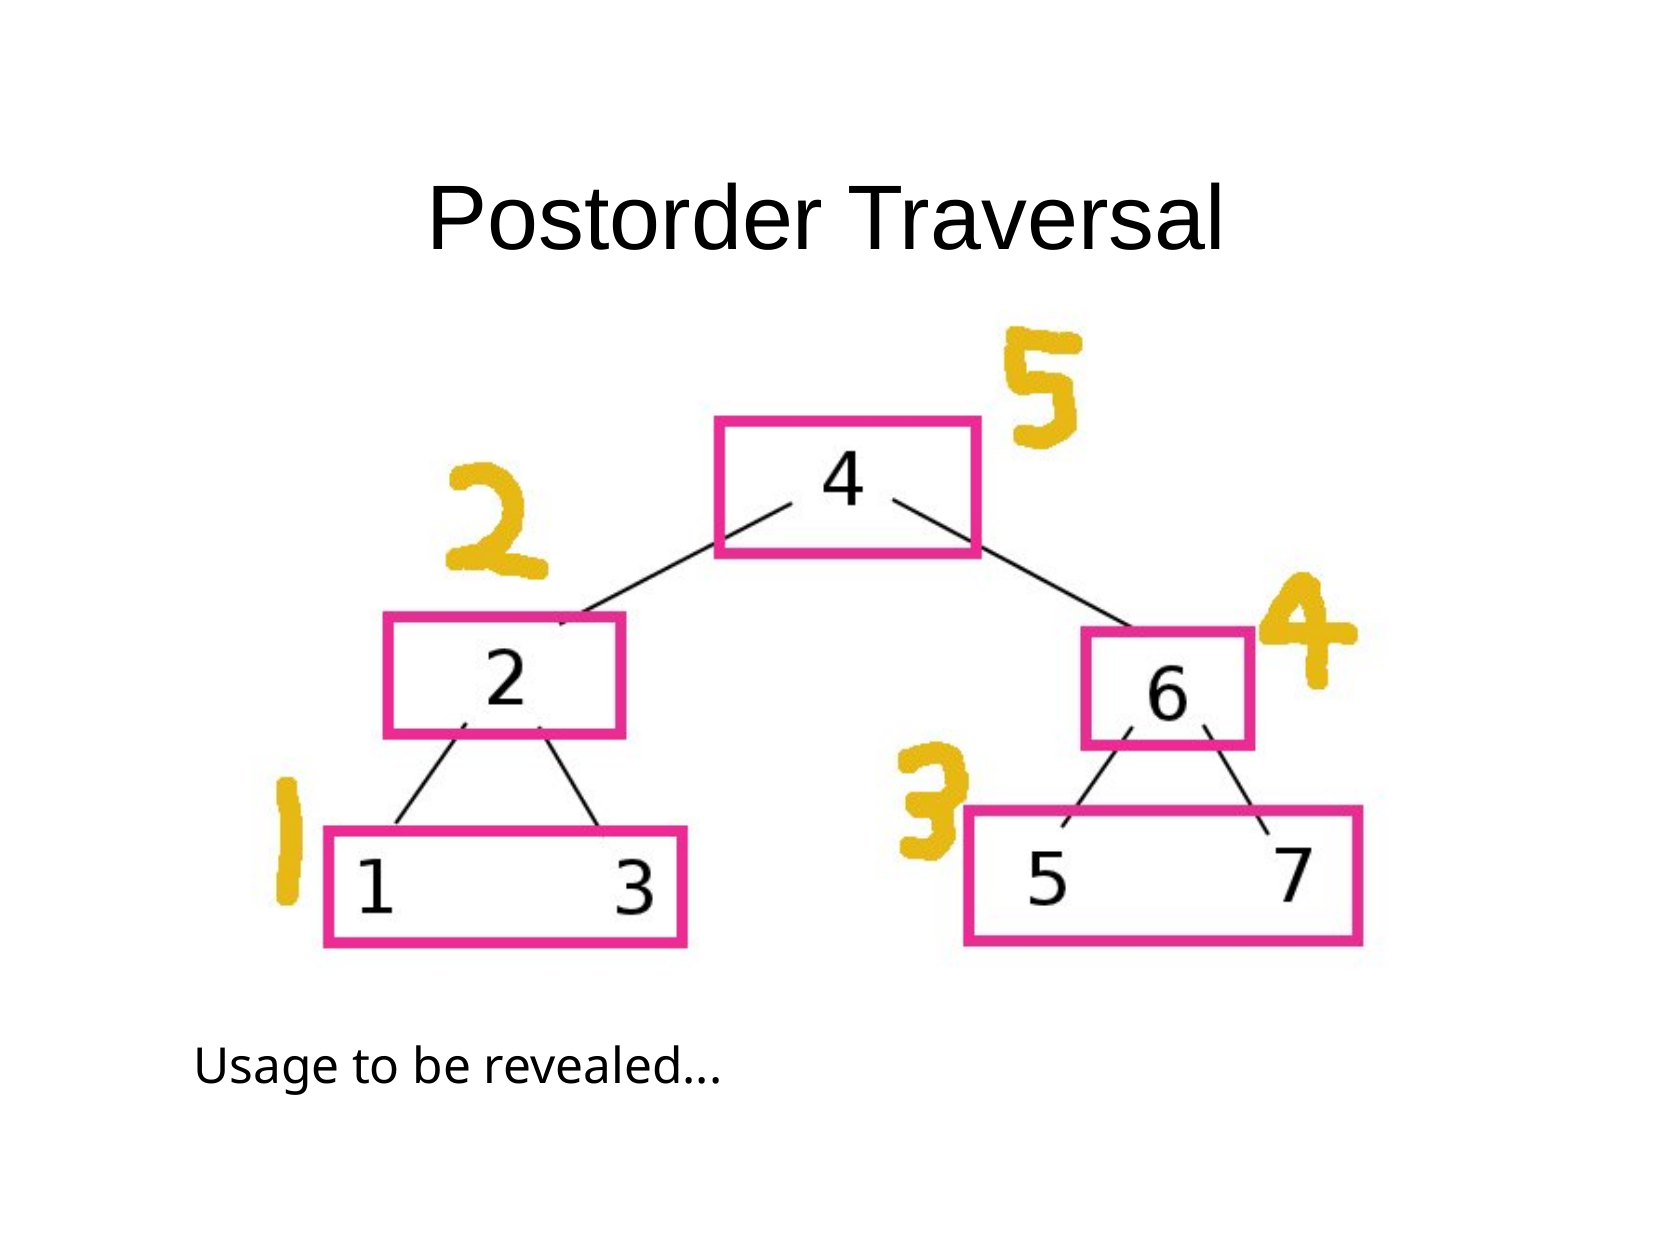

# Postorder Traversal
Usage to be revealed...